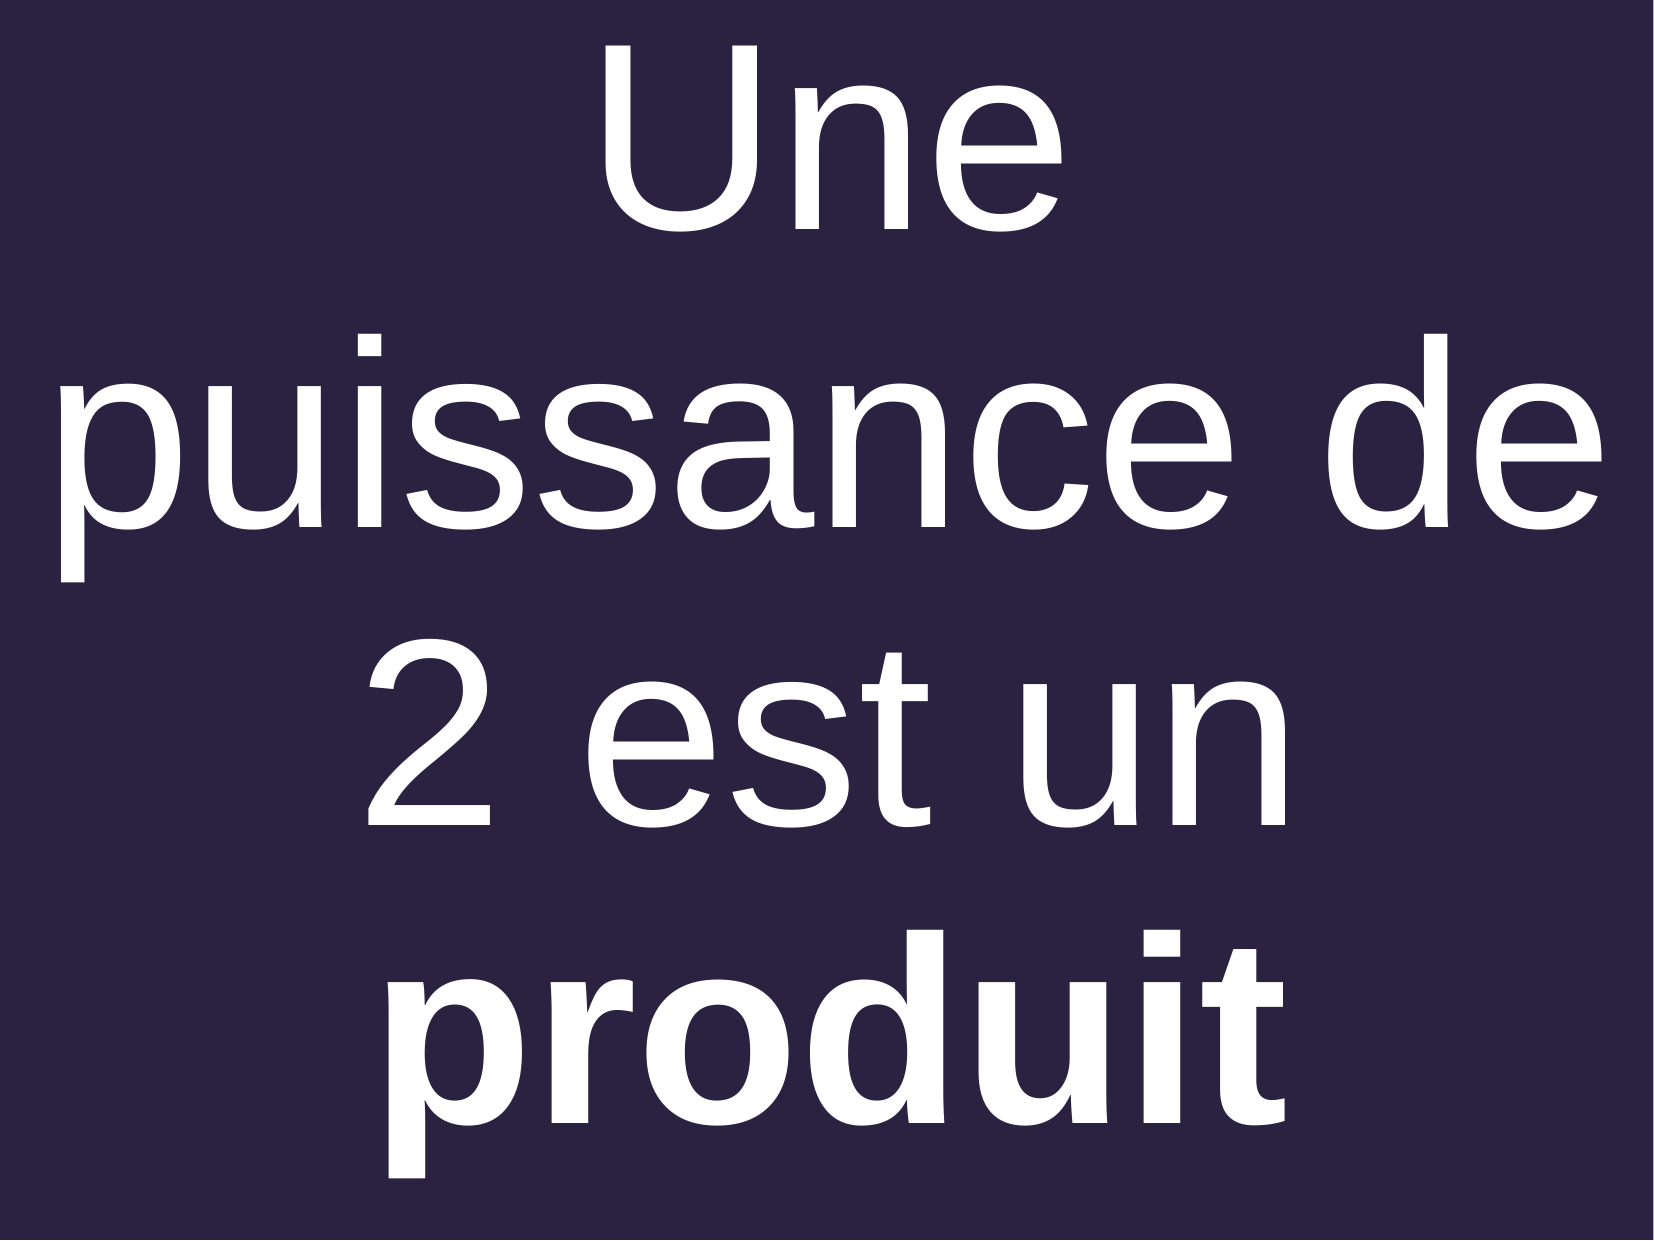

# Une puissance de 2 est un produit